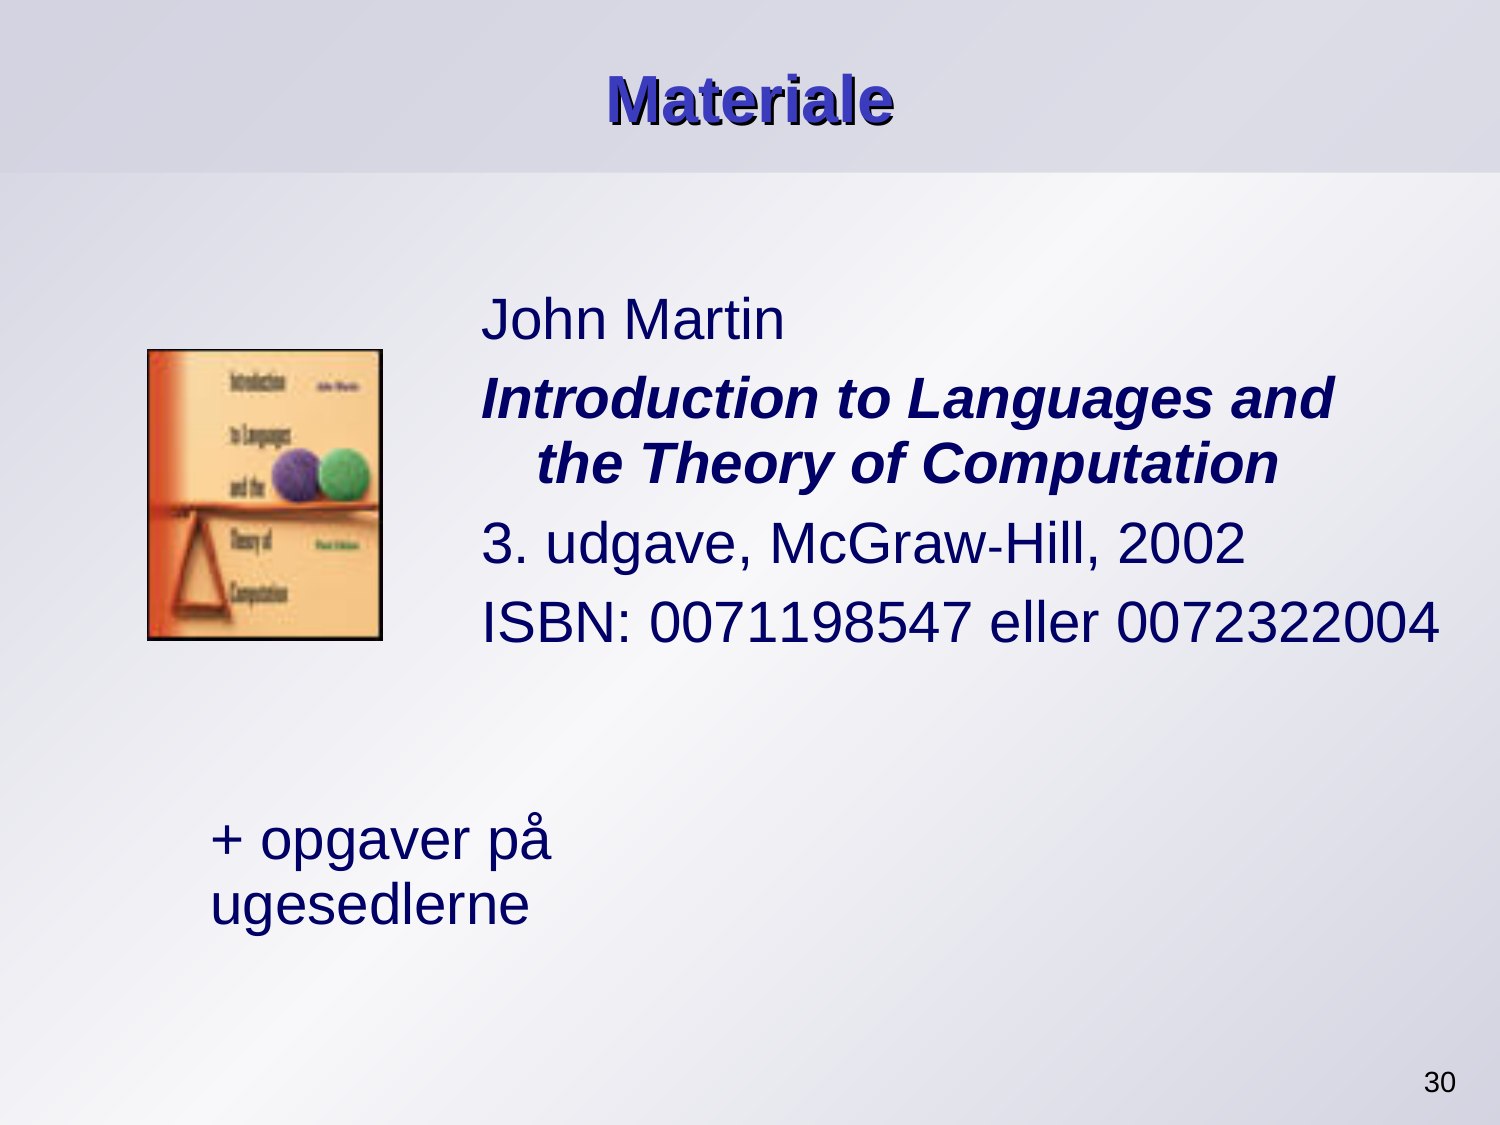

# Materiale
John Martin
Introduction to Languages and
the Theory of Computation
3. udgave, McGraw-Hill, 2002
ISBN: 0071198547 eller 0072322004
+ opgaver på ugesedlerne
30